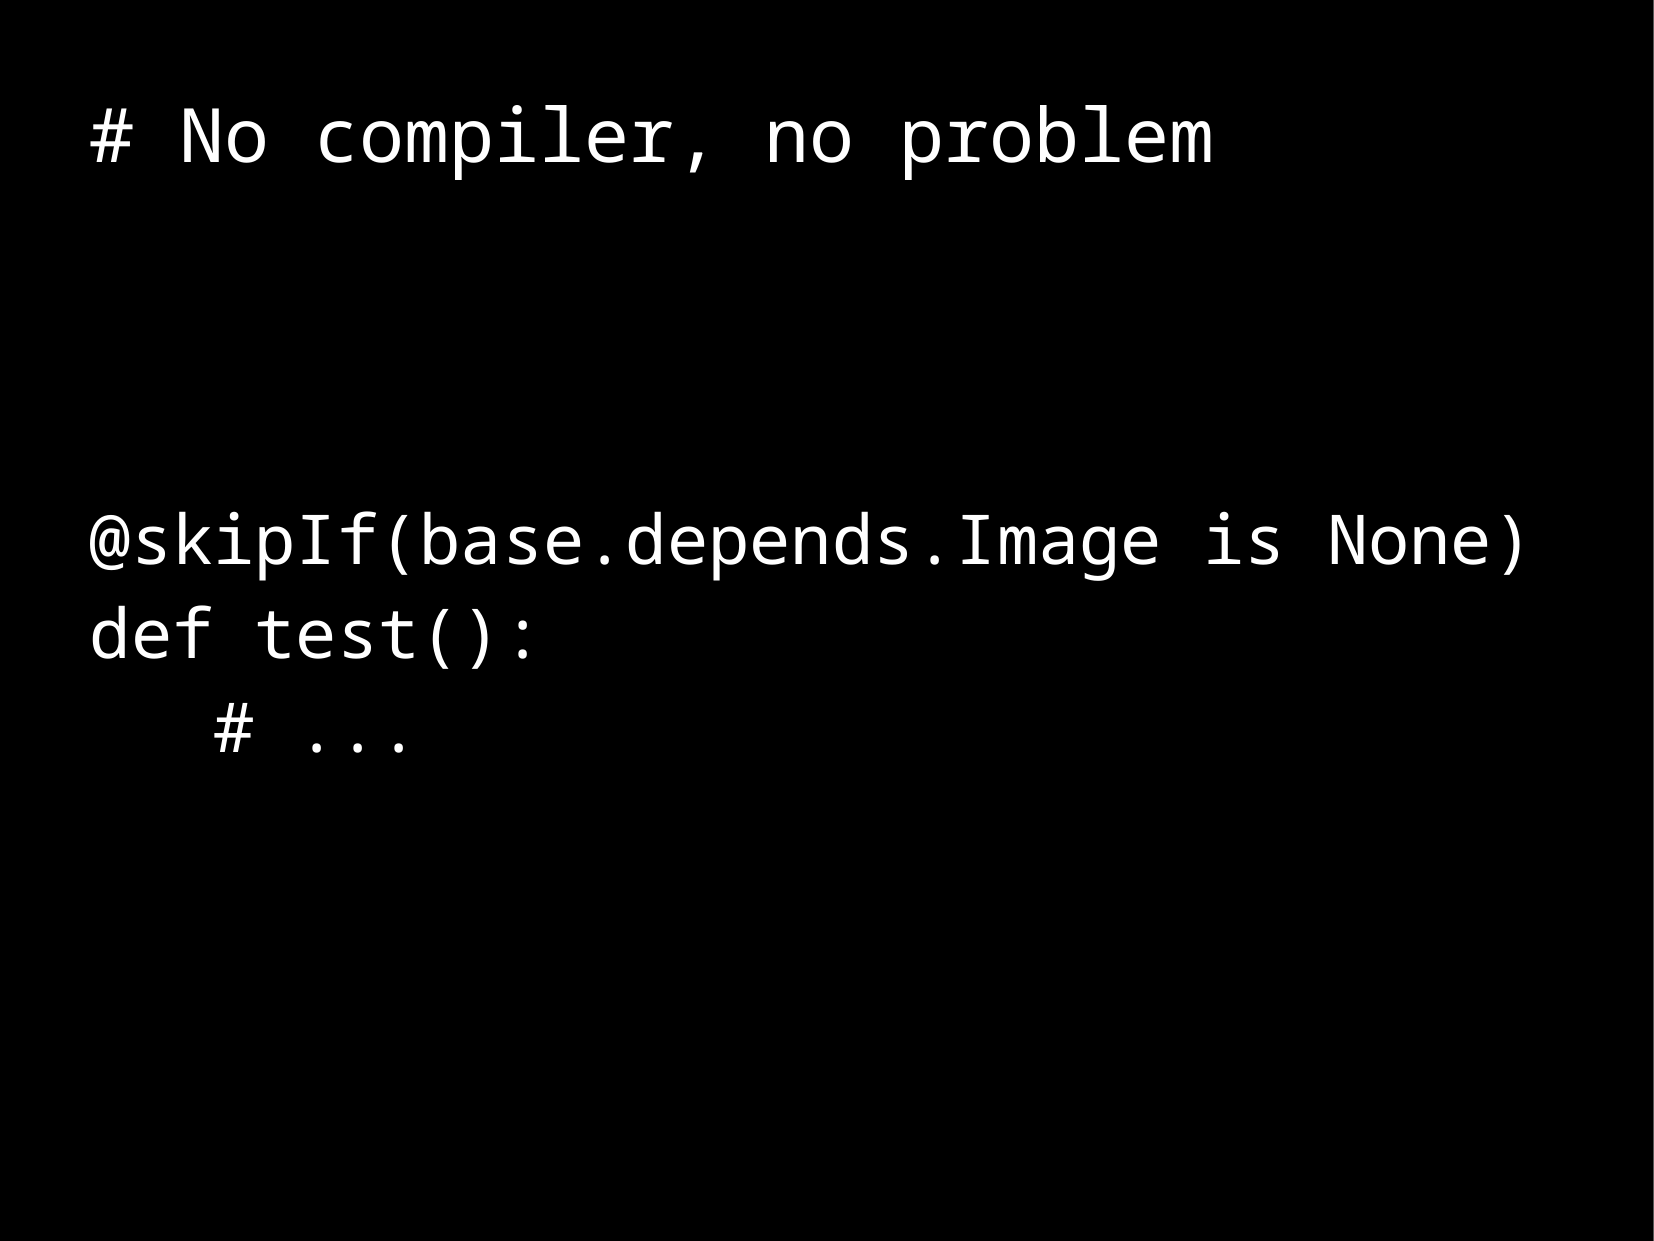

# No compiler, no problem
@skipIf(base.depends.Image is None)
def test():
 # ...